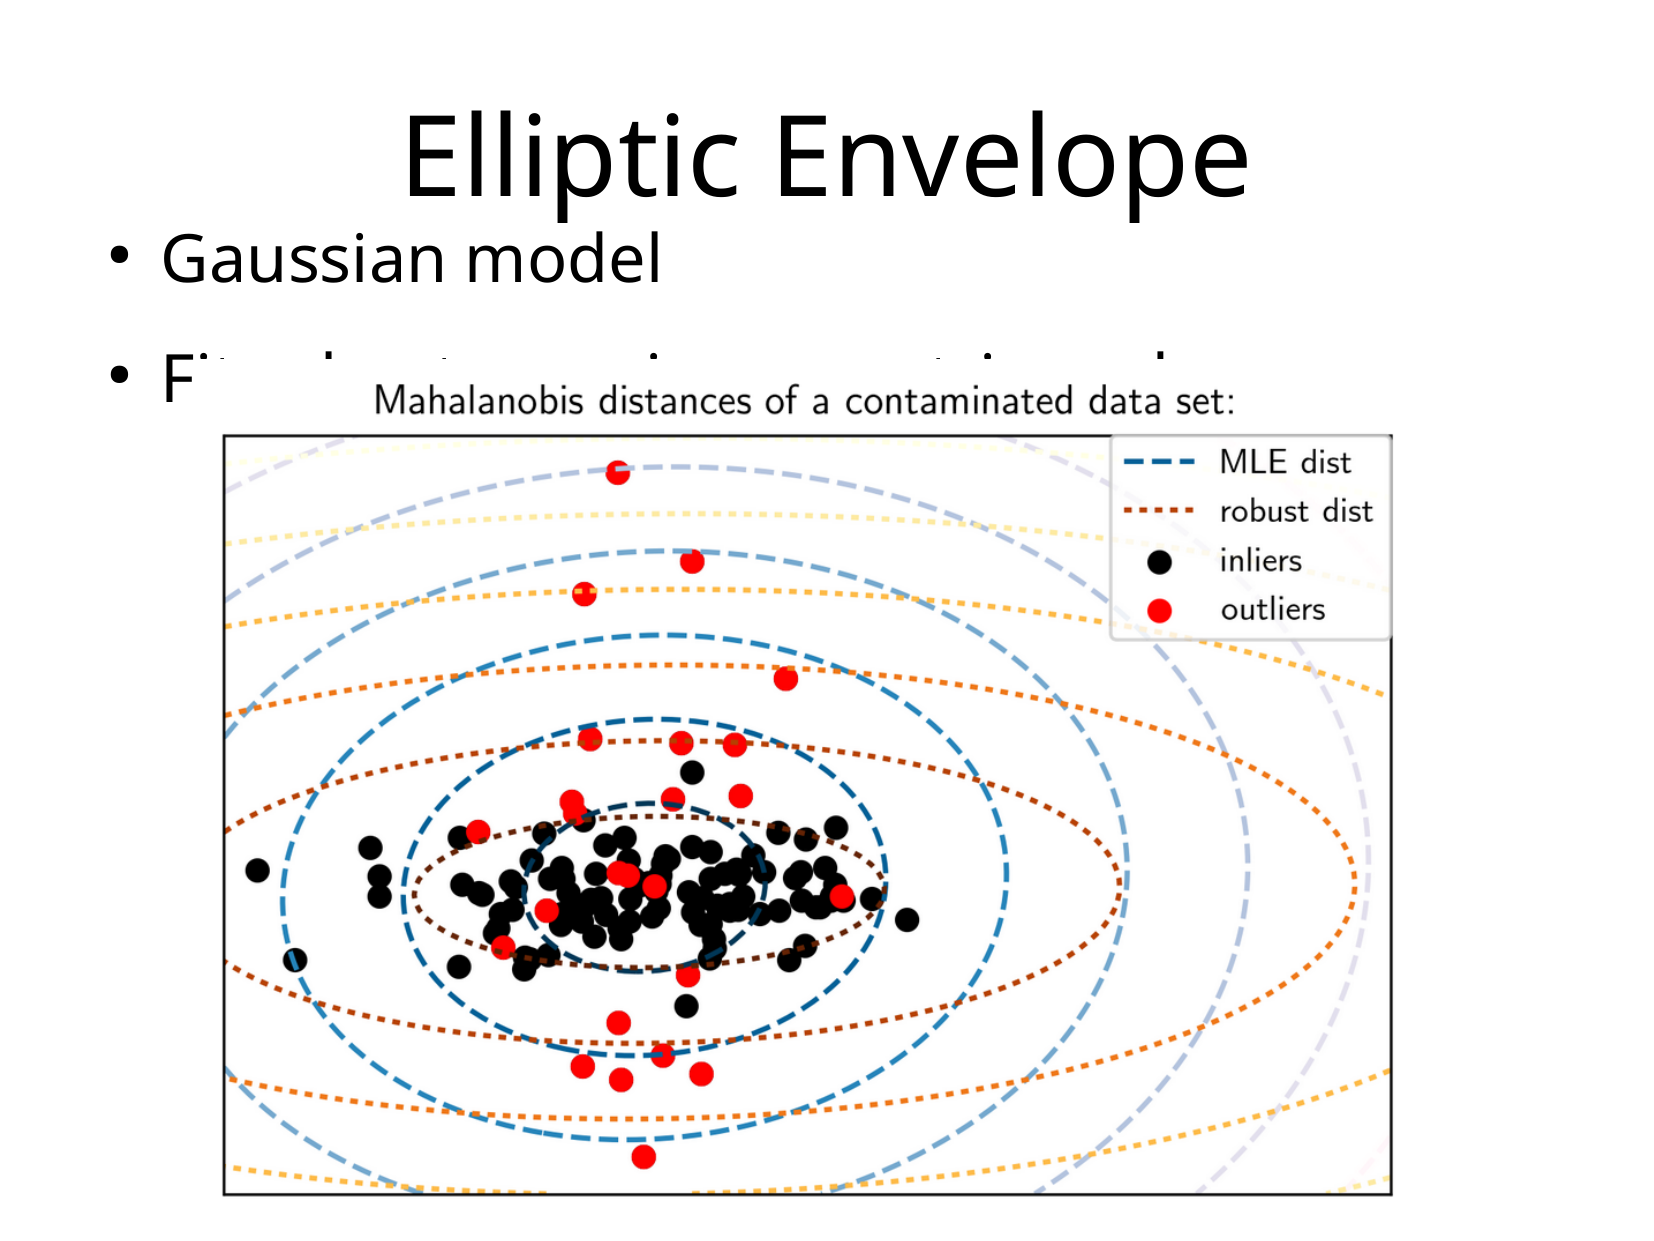

# Elliptic Envelope
Gaussian model
Fit robust covariance matrix and mean